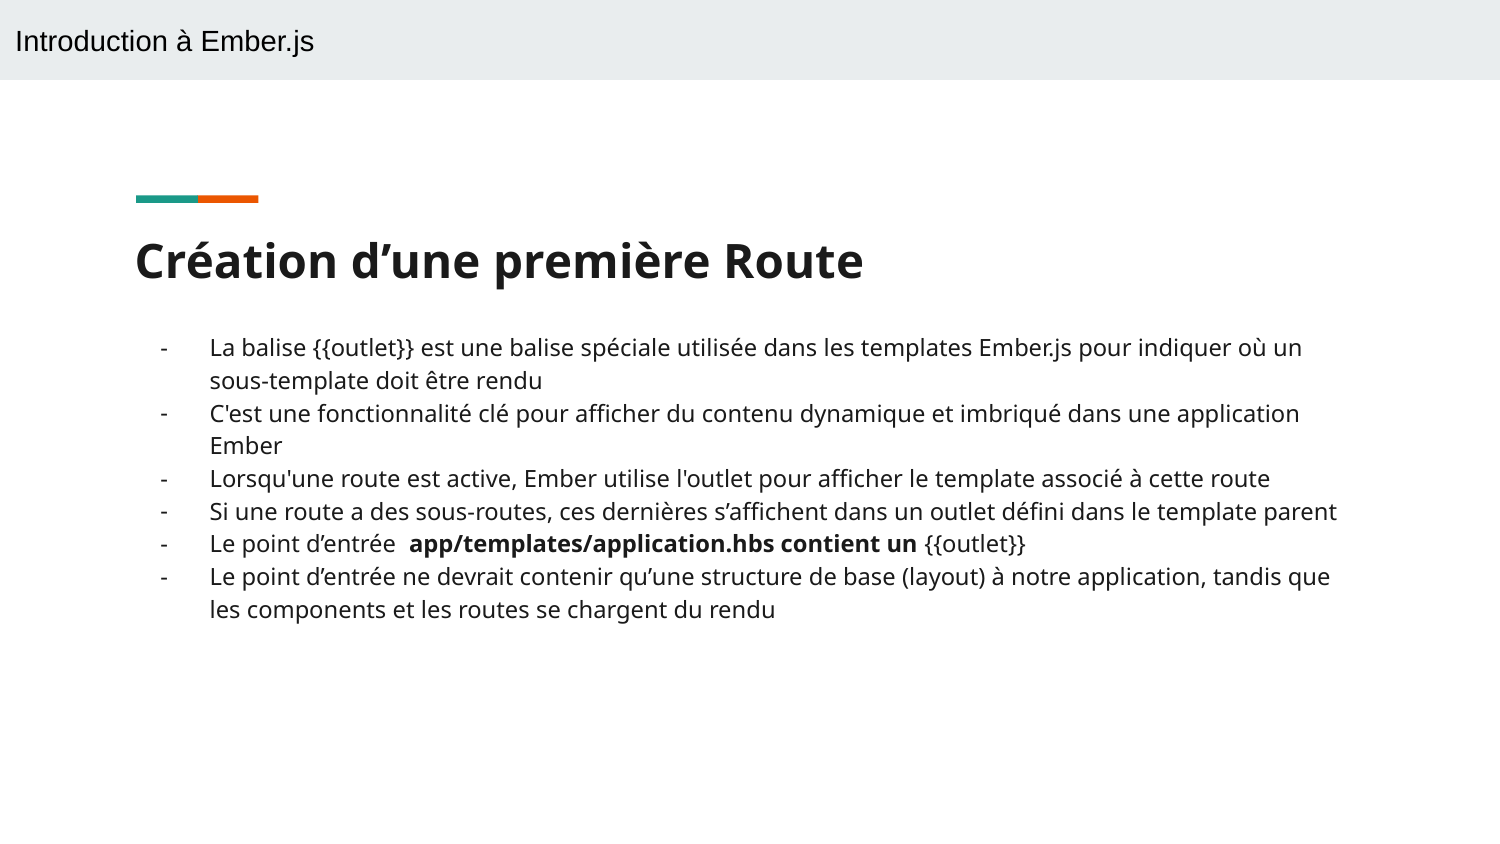

# Création d’une première Route
La balise {{outlet}} est une balise spéciale utilisée dans les templates Ember.js pour indiquer où un sous-template doit être rendu
C'est une fonctionnalité clé pour afficher du contenu dynamique et imbriqué dans une application Ember
Lorsqu'une route est active, Ember utilise l'outlet pour afficher le template associé à cette route
Si une route a des sous-routes, ces dernières s’affichent dans un outlet défini dans le template parent
Le point d’entrée app/templates/application.hbs contient un {{outlet}}
Le point d’entrée ne devrait contenir qu’une structure de base (layout) à notre application, tandis que les components et les routes se chargent du rendu